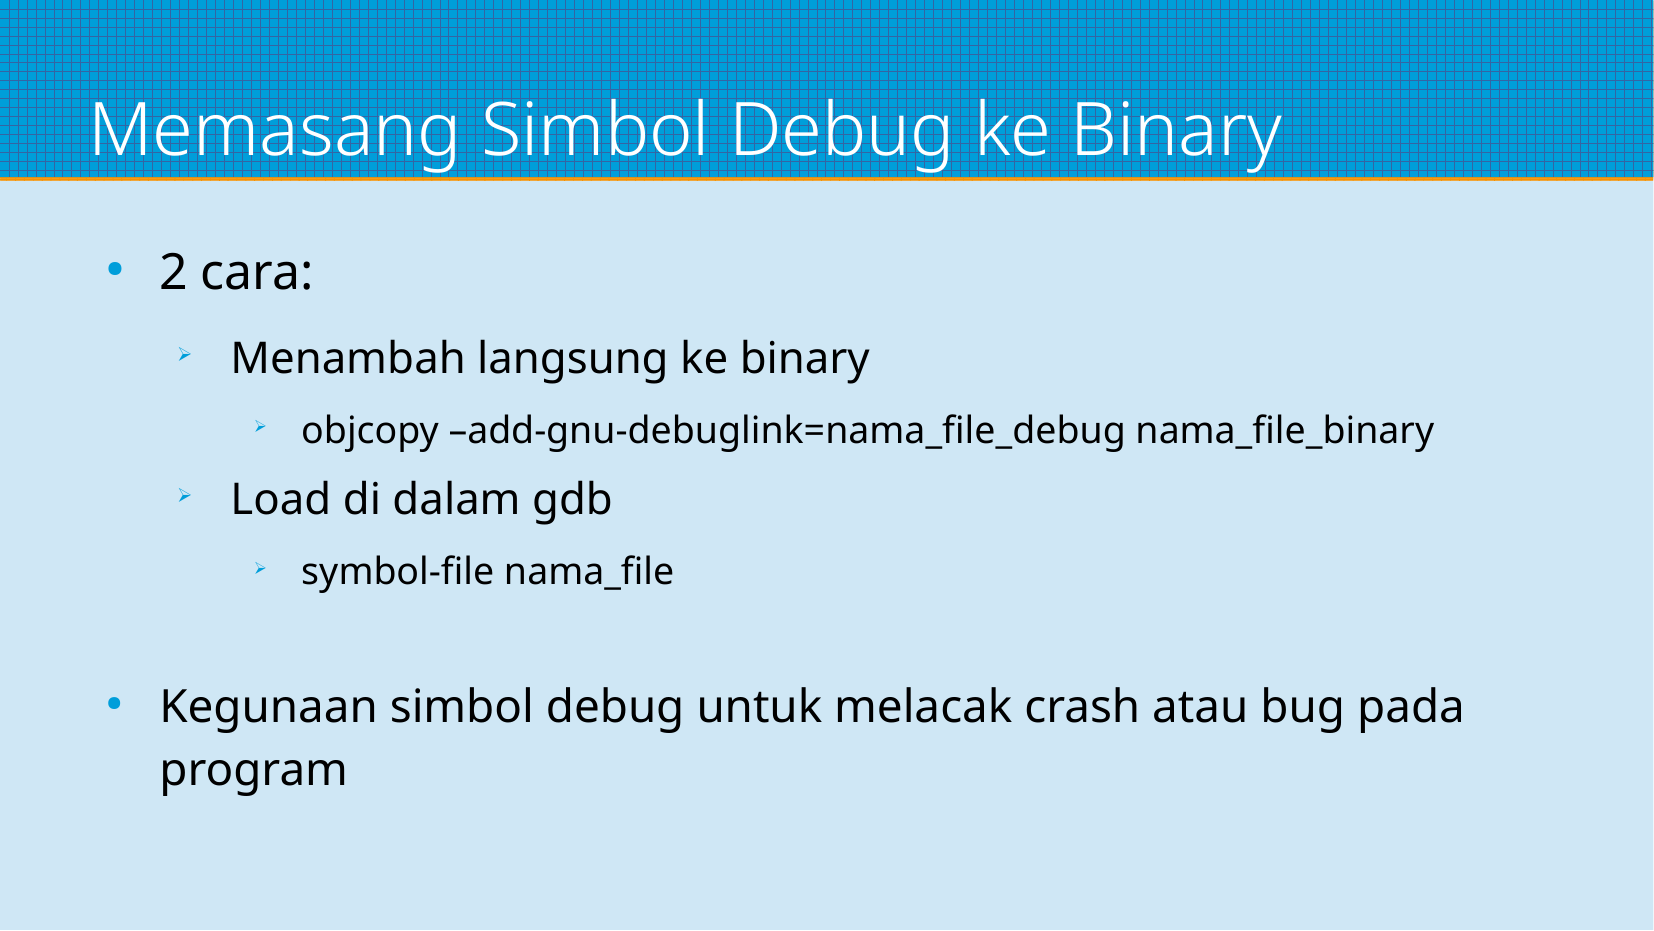

# Memasang Simbol Debug ke Binary
2 cara:
Menambah langsung ke binary
objcopy –add-gnu-debuglink=nama_file_debug nama_file_binary
Load di dalam gdb
symbol-file nama_file
Kegunaan simbol debug untuk melacak crash atau bug pada program